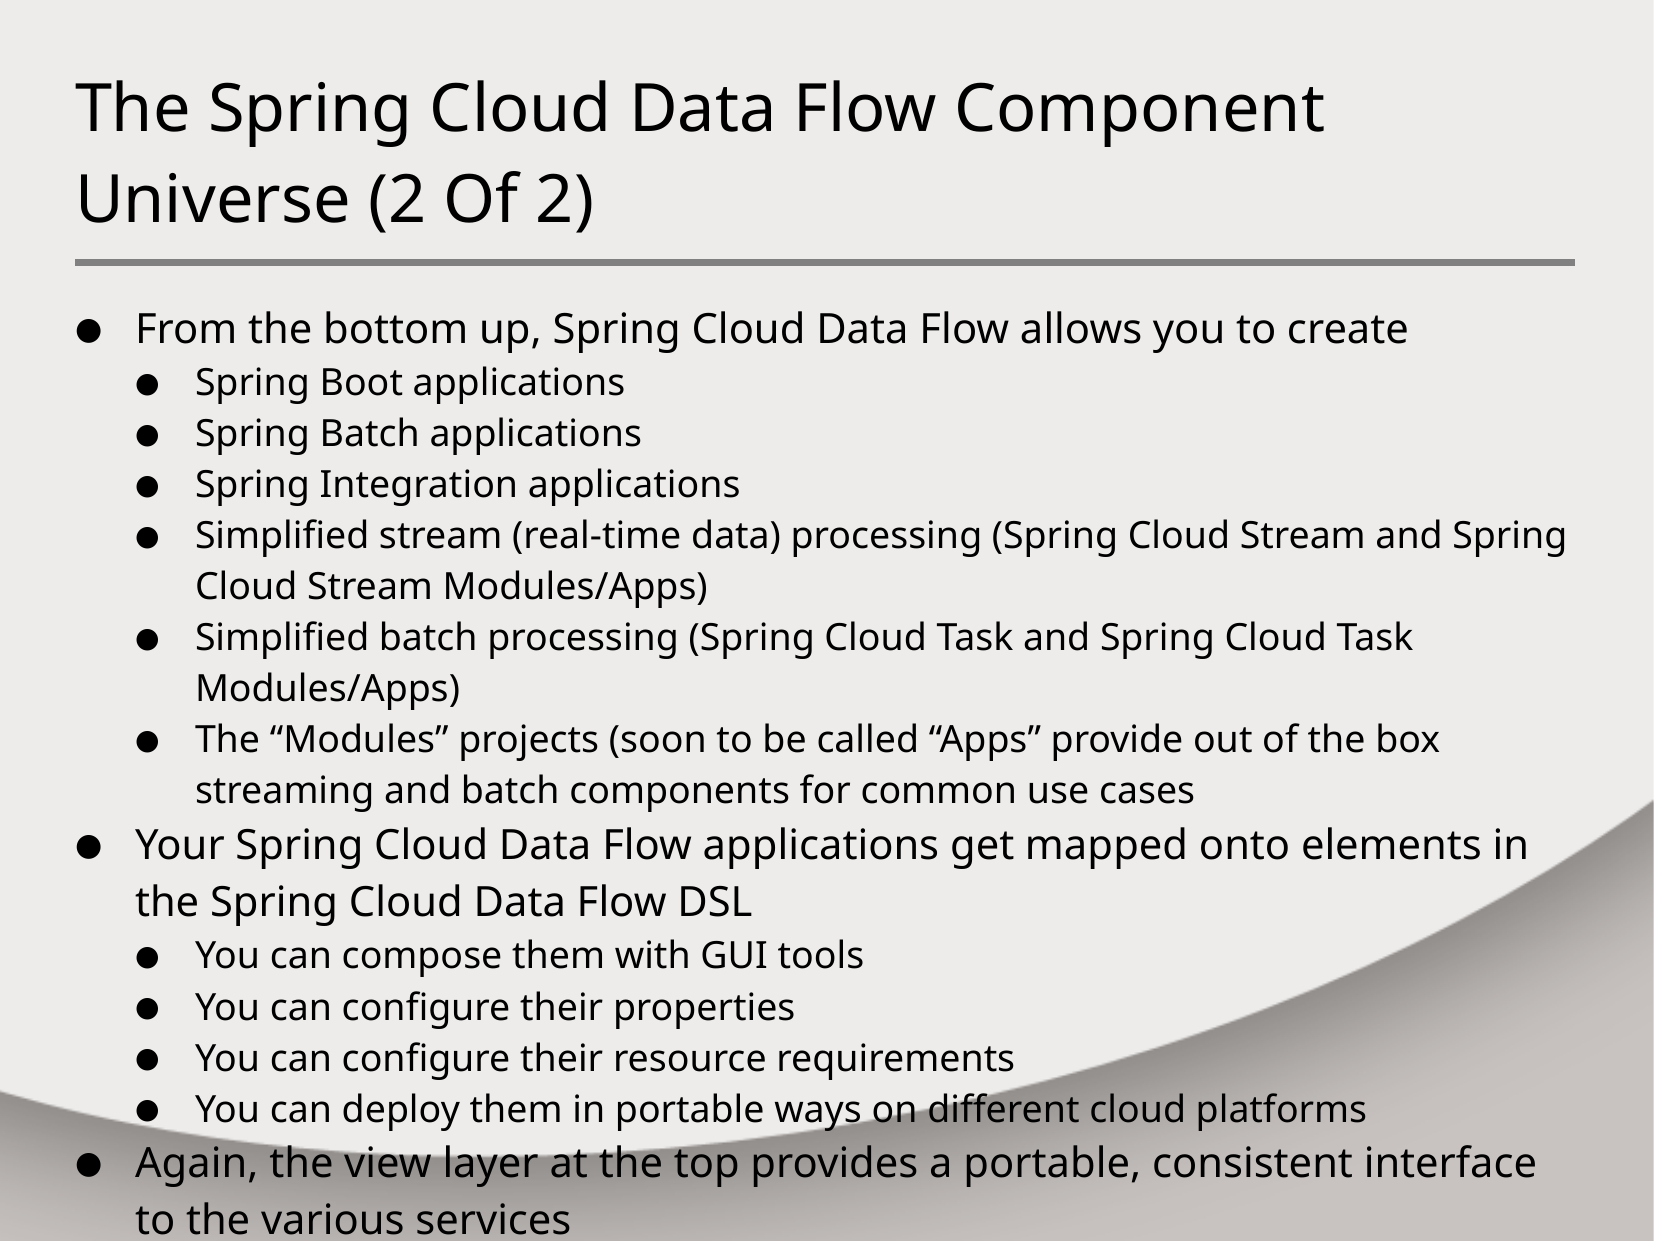

# The Spring Cloud Data Flow Component Universe (2 Of 2)
From the bottom up, Spring Cloud Data Flow allows you to create
Spring Boot applications
Spring Batch applications
Spring Integration applications
Simplified stream (real-time data) processing (Spring Cloud Stream and Spring Cloud Stream Modules/Apps)
Simplified batch processing (Spring Cloud Task and Spring Cloud Task Modules/Apps)
The “Modules” projects (soon to be called “Apps” provide out of the box streaming and batch components for common use cases
Your Spring Cloud Data Flow applications get mapped onto elements in the Spring Cloud Data Flow DSL
You can compose them with GUI tools
You can configure their properties
You can configure their resource requirements
You can deploy them in portable ways on different cloud platforms
Again, the view layer at the top provides a portable, consistent interface to the various services